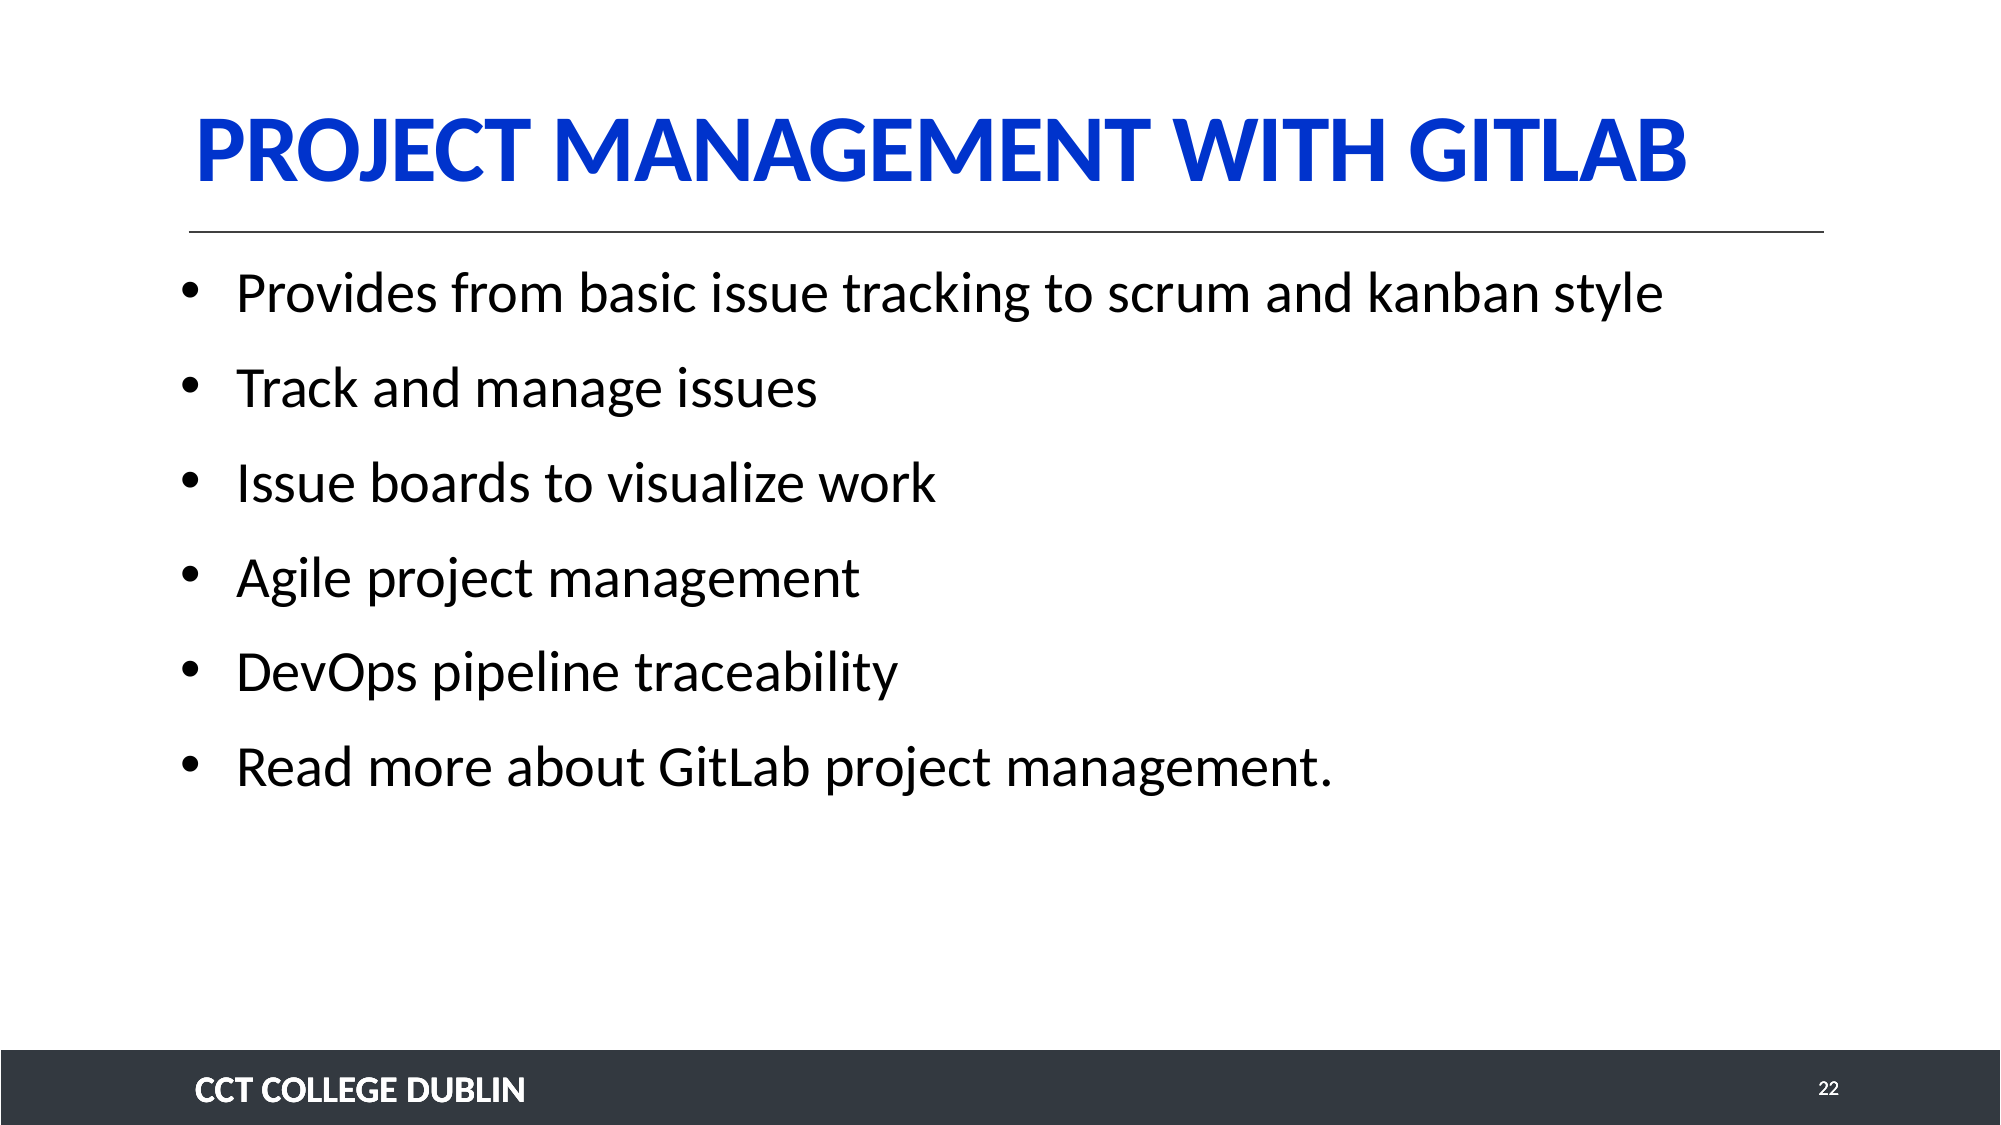

# PROJECT MANAGEMENT WITH GITLAB
Provides from basic issue tracking to scrum and kanban style
Track and manage issues
Issue boards to visualize work
Agile project management
DevOps pipeline traceability
Read more about GitLab project management.
CCT COLLEGE DUBLIN
CCT COLLEGE DUBLIN
CCT COLLEGE DUBLIN
22
22
22